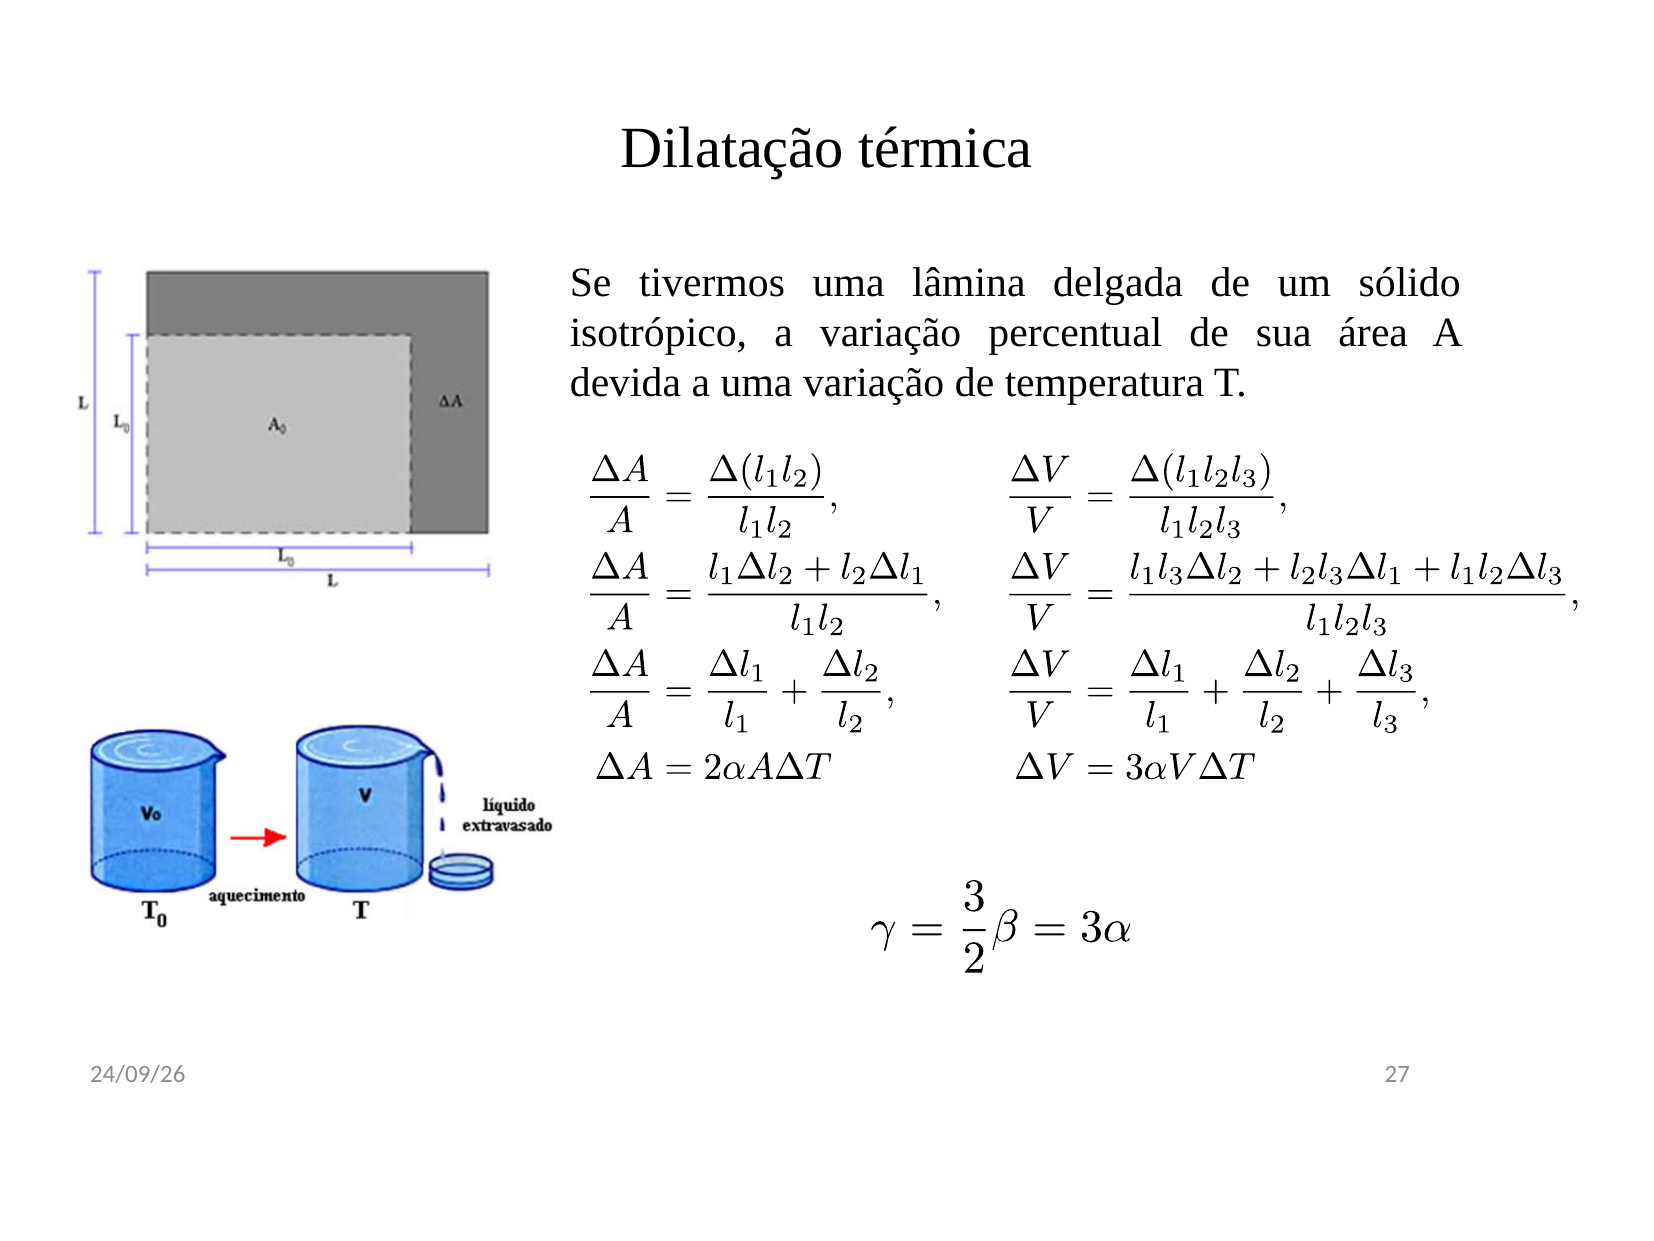

Dilatação térmica
Se tivermos uma lâmina delgada de um sólido isotrópico, a variação percentual de sua área A devida a uma variação de temperatura T.